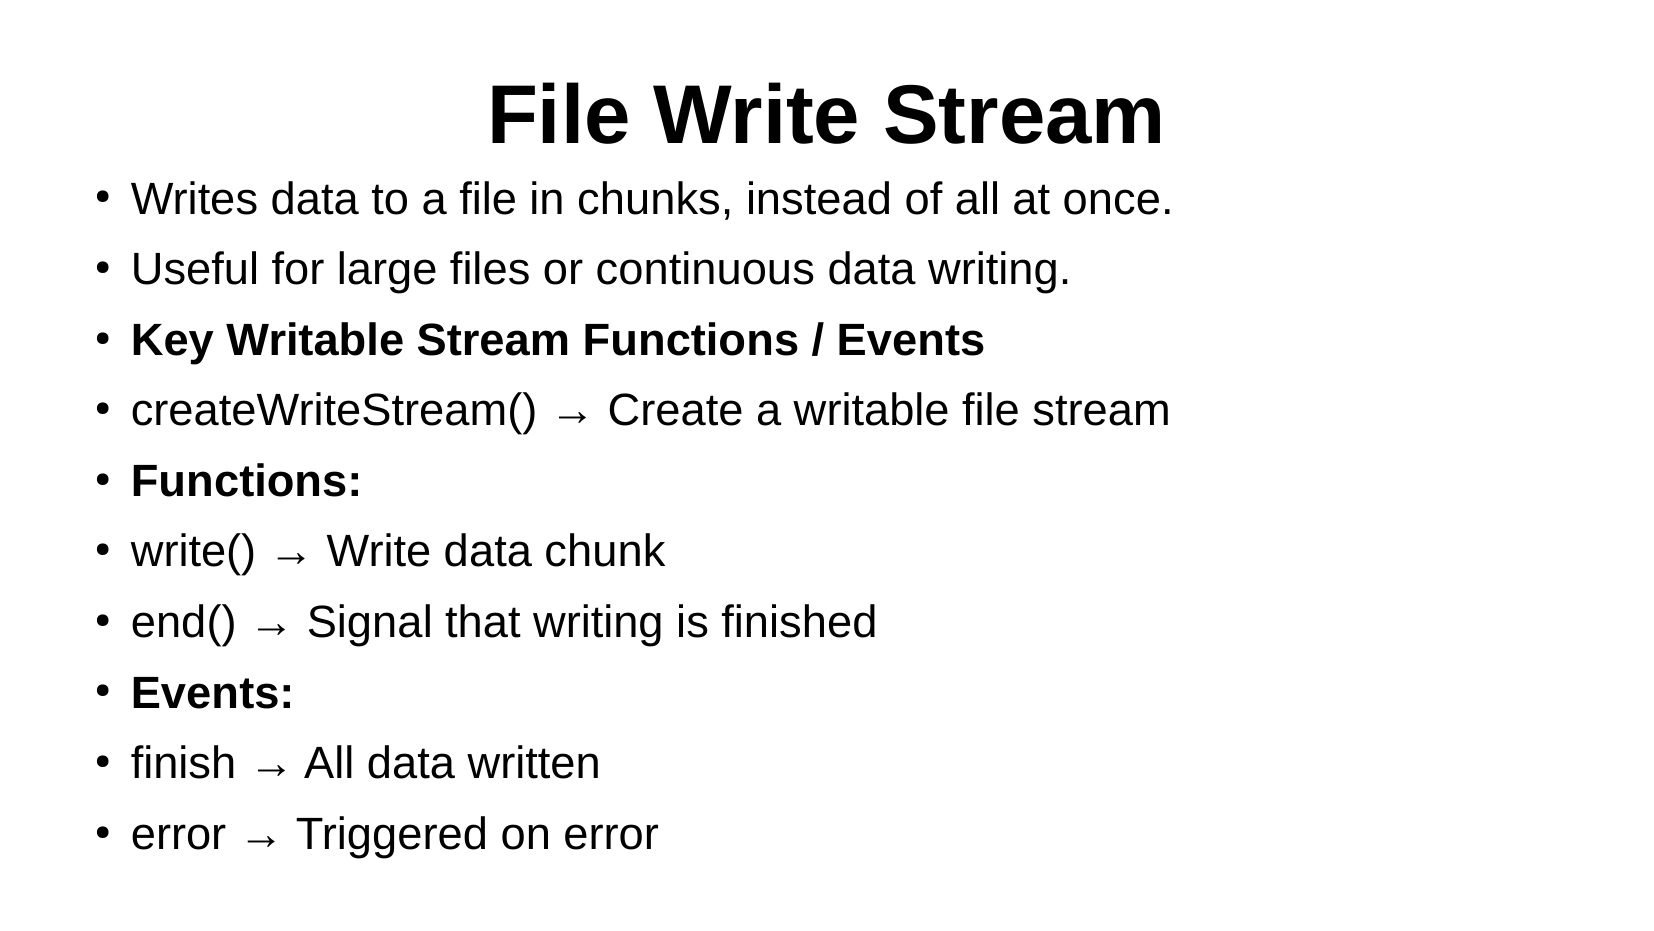

# File Write Stream
Writes data to a file in chunks, instead of all at once.
Useful for large files or continuous data writing.
Key Writable Stream Functions / Events
createWriteStream() → Create a writable file stream
Functions:
write() → Write data chunk
end() → Signal that writing is finished
Events:
finish → All data written
error → Triggered on error